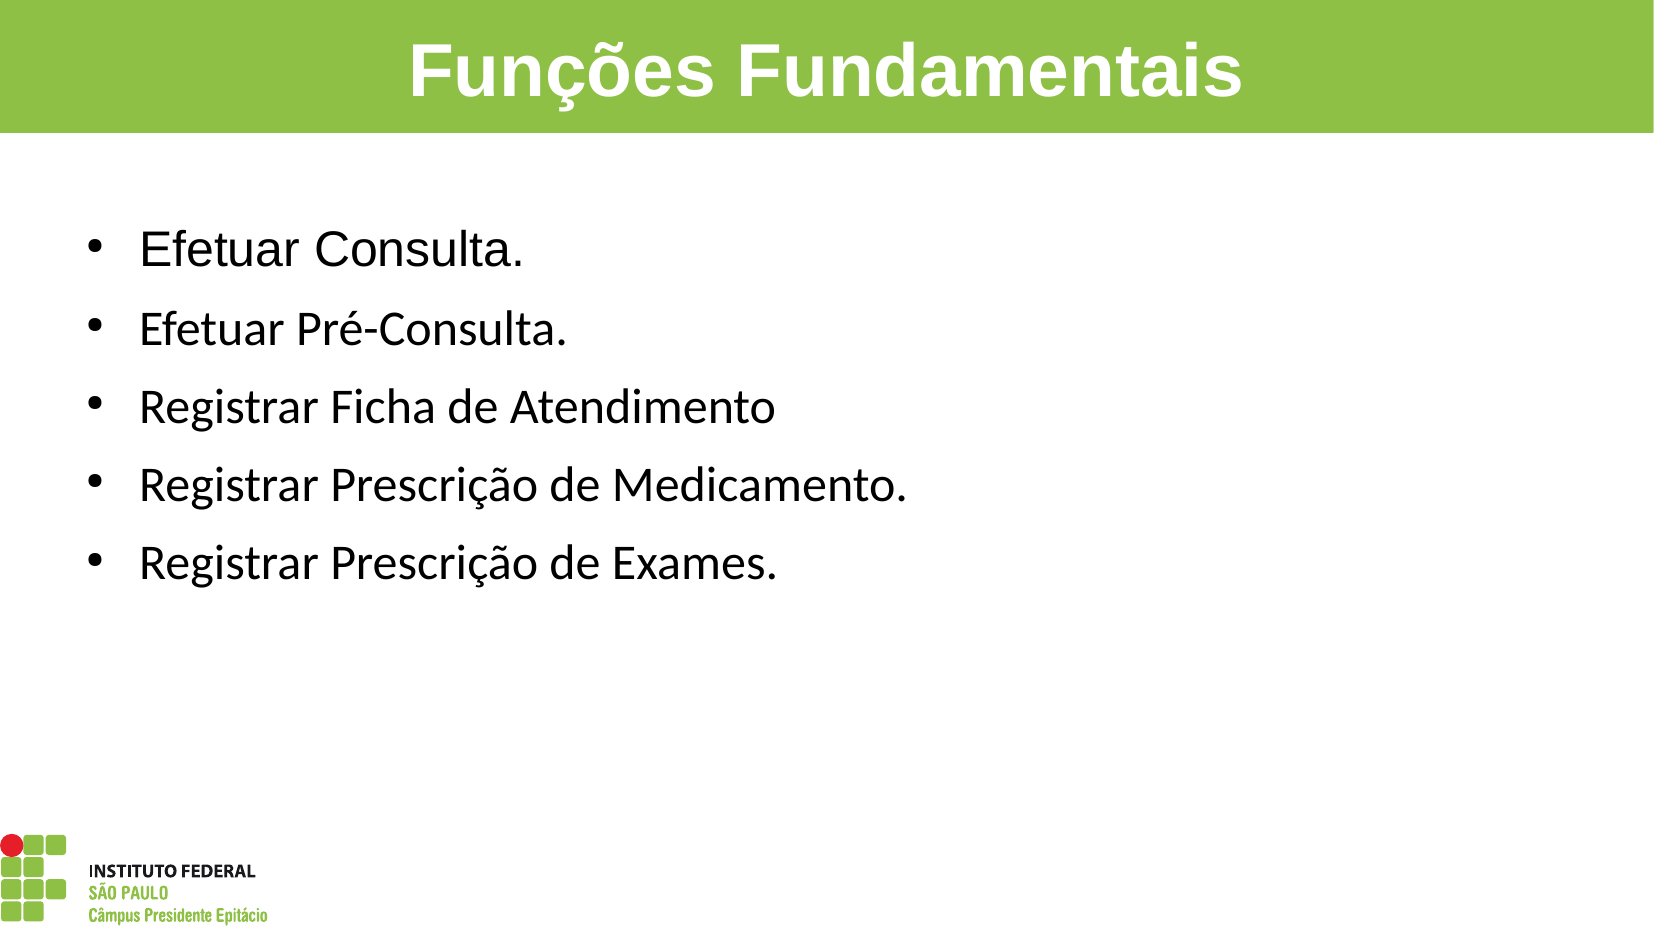

Funções Fundamentais
# Efetuar Consulta.
Efetuar Pré-Consulta.
Registrar Ficha de Atendimento
Registrar Prescrição de Medicamento.
Registrar Prescrição de Exames.